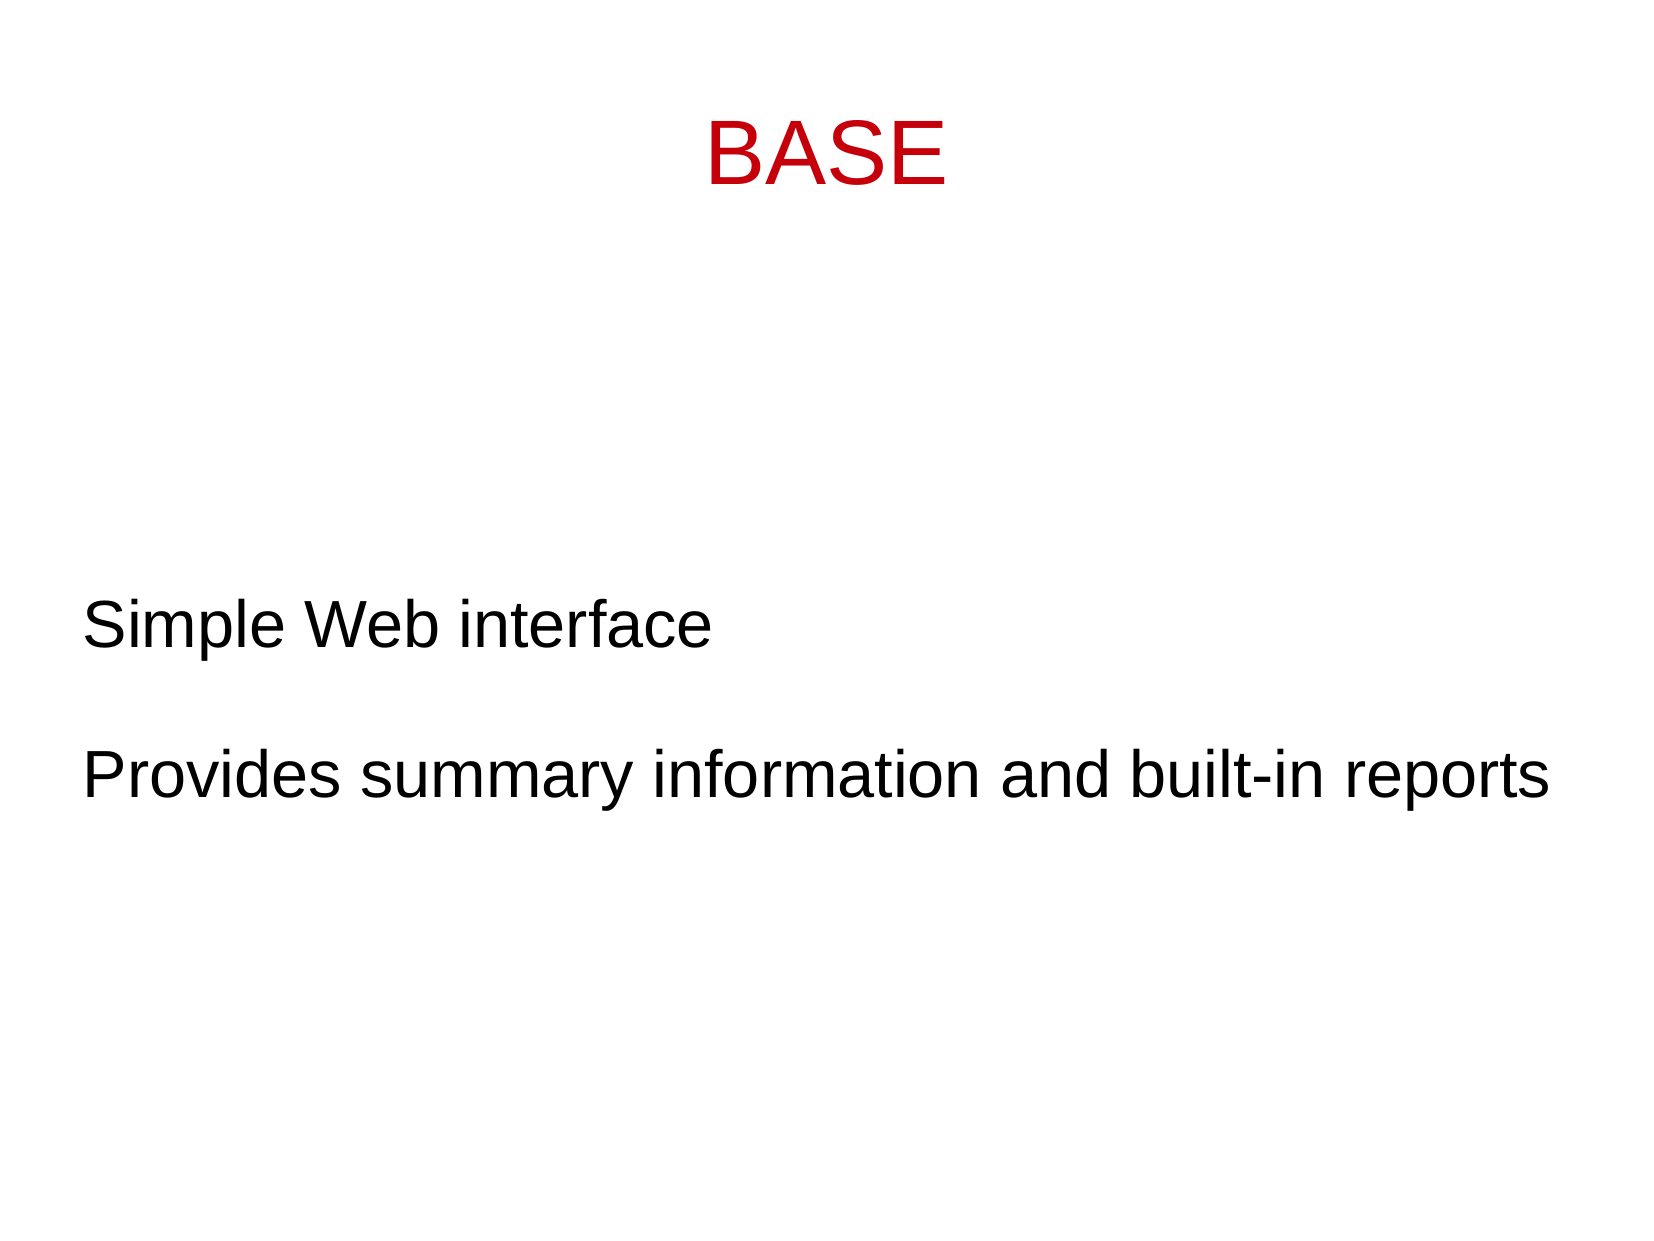

# BASE
Simple Web interface
Provides summary information and built-in reports